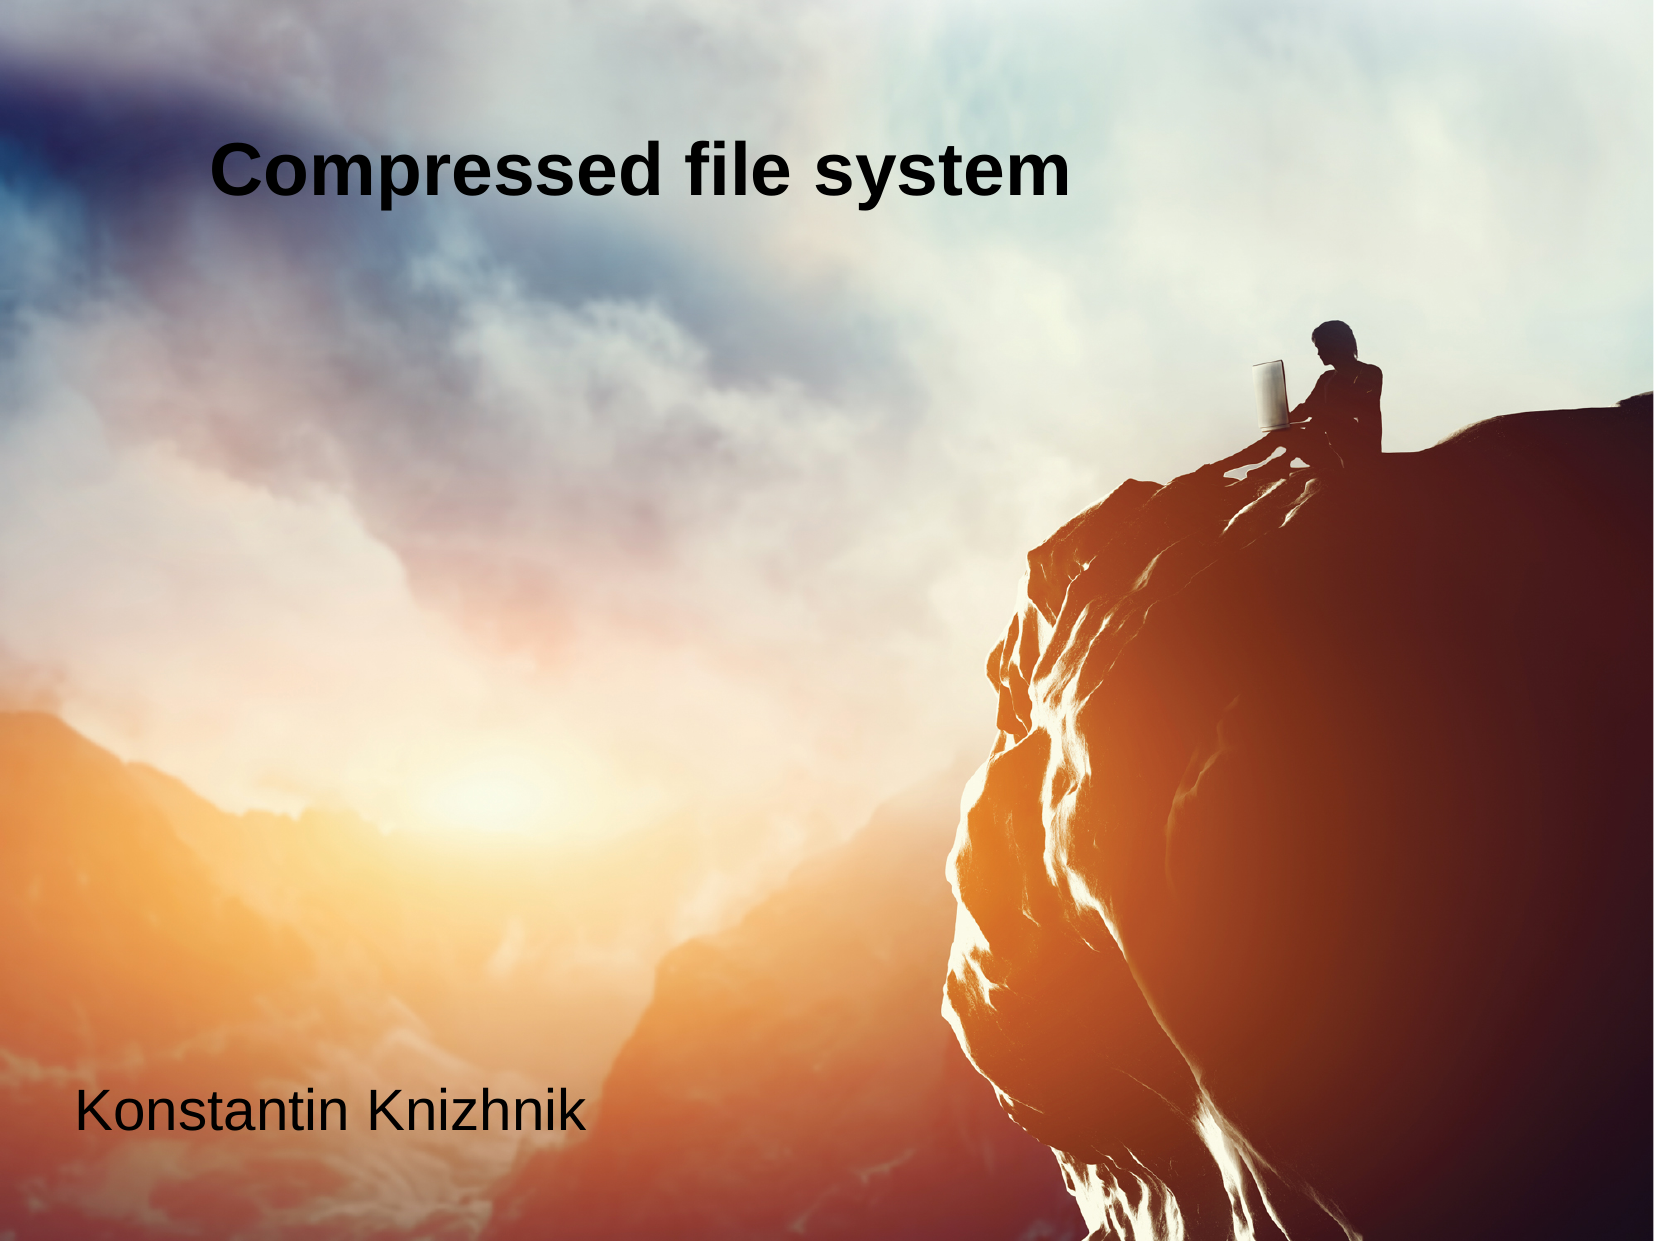

Compressed file system
Distributed Transaction Manager
Konstantin Knizhnik